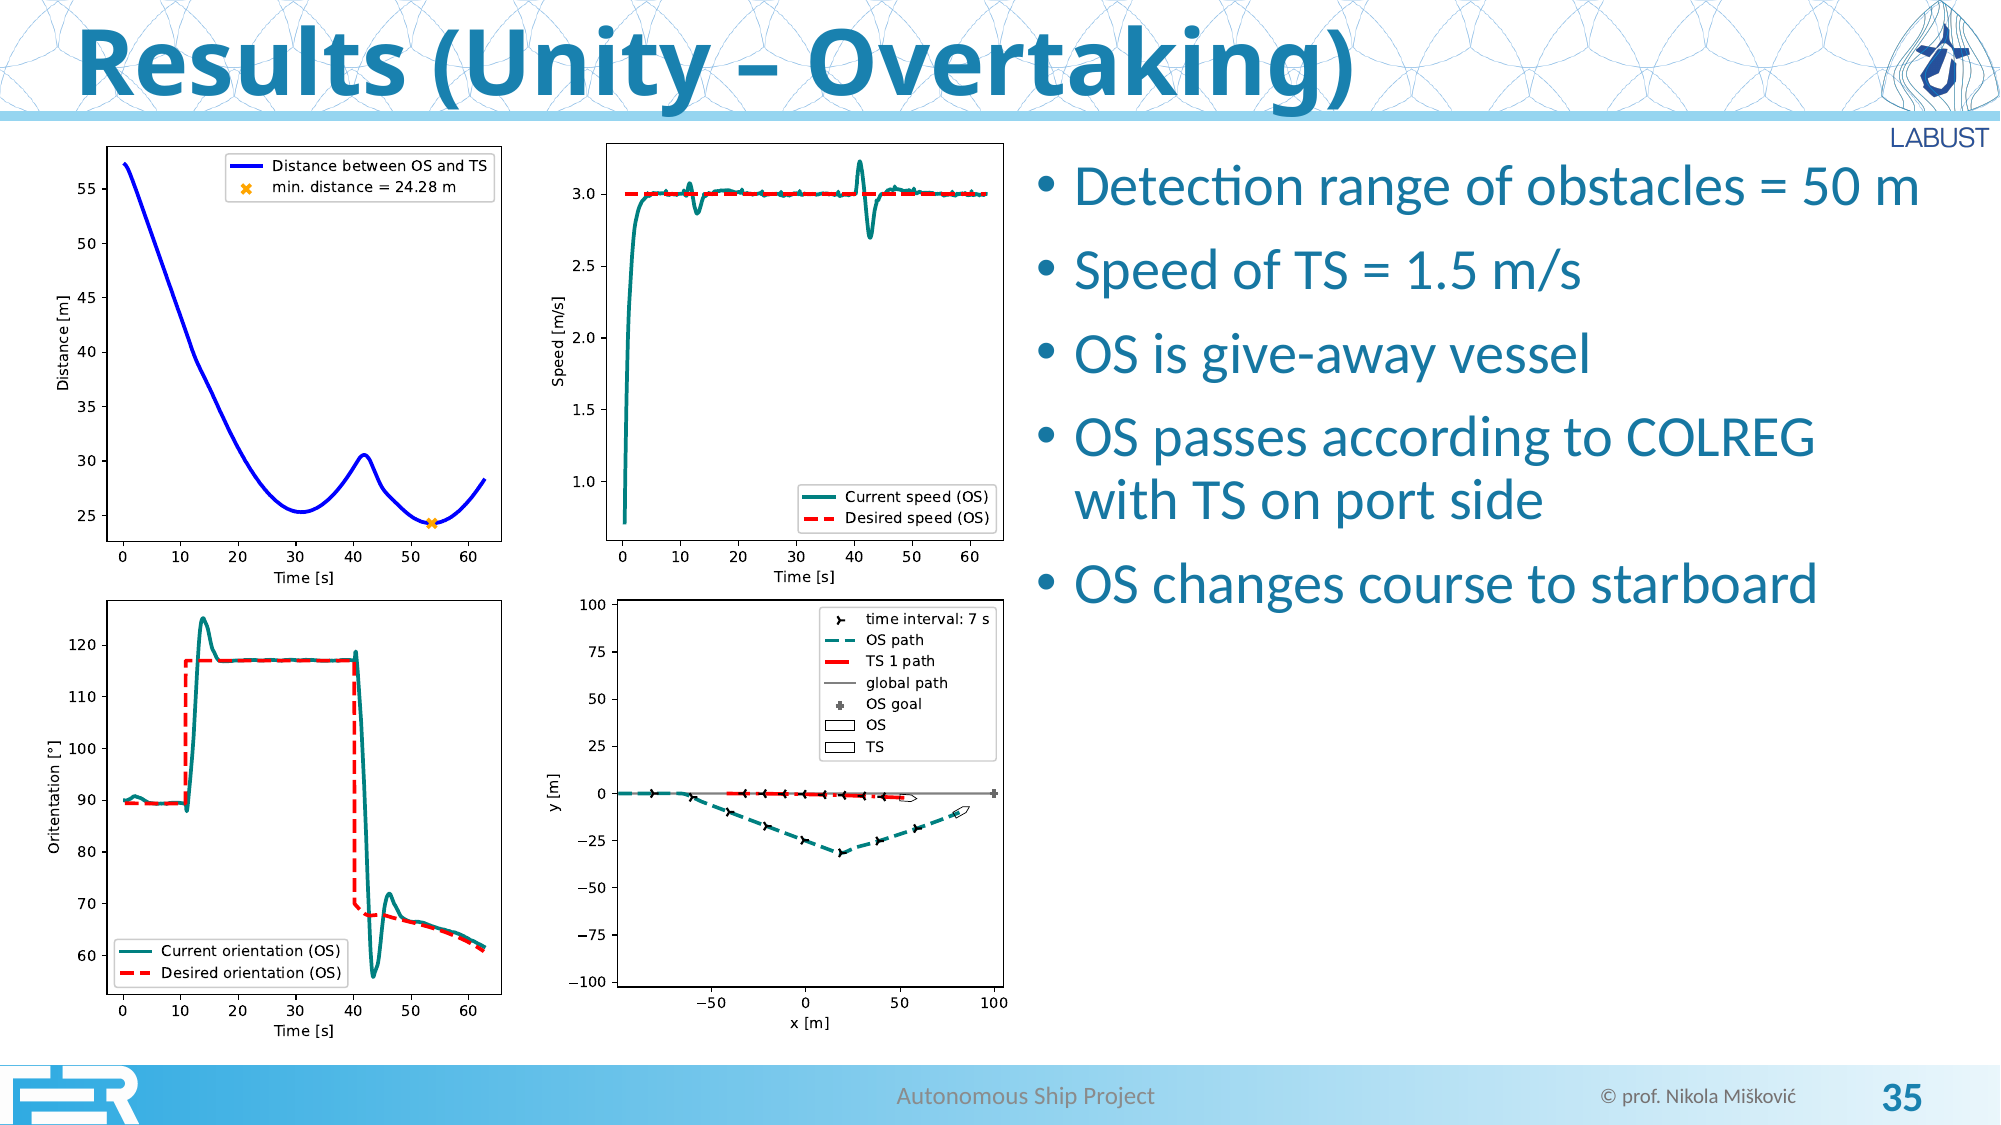

# Results (Unity – Overtaking)
Detection range of obstacles = 50 m
Speed of TS = 1.5 m/s
OS is give-away vessel
OS passes according to COLREG with TS on port side
OS changes course to starboard
Guidance and Control of Marine Vehicles
35